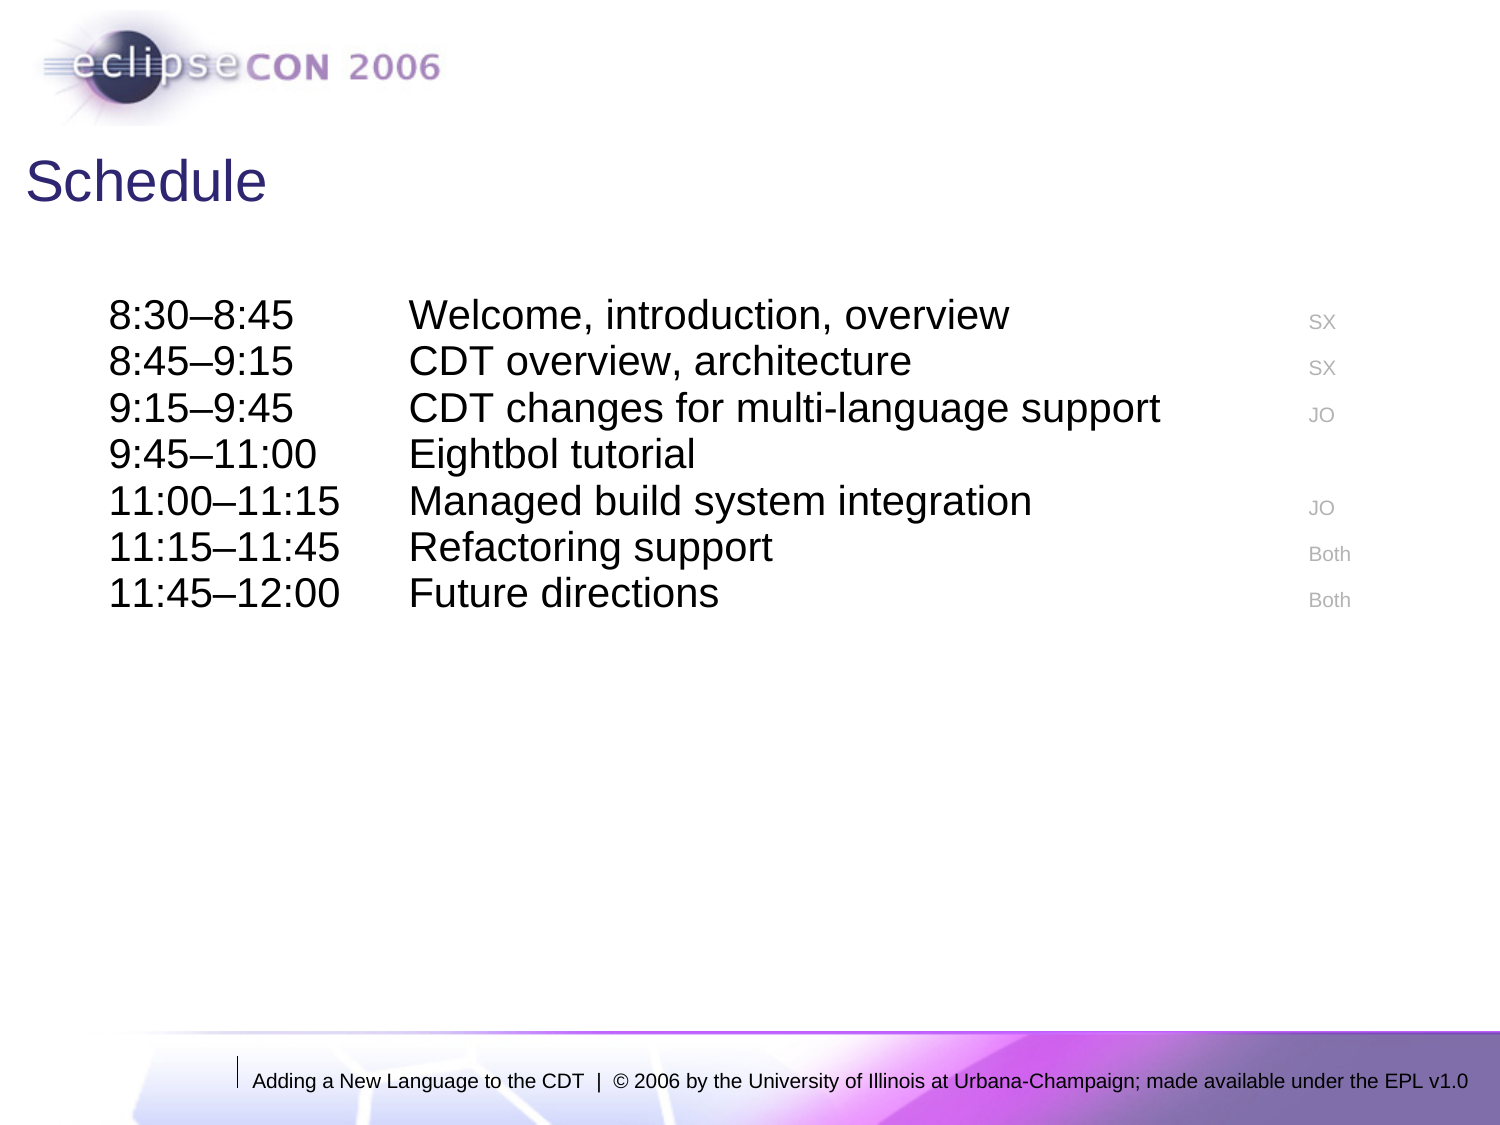

# Schedule
8:30–8:45	Welcome, introduction, overview		SX
8:45–9:15	CDT overview, architecture			SX
9:15–9:45	CDT changes for multi-language support	JO
9:45–11:00	Eightbol tutorial
11:00–11:15	Managed build system integration		JO
11:15–11:45	Refactoring support				Both
11:45–12:00	Future directions				Both